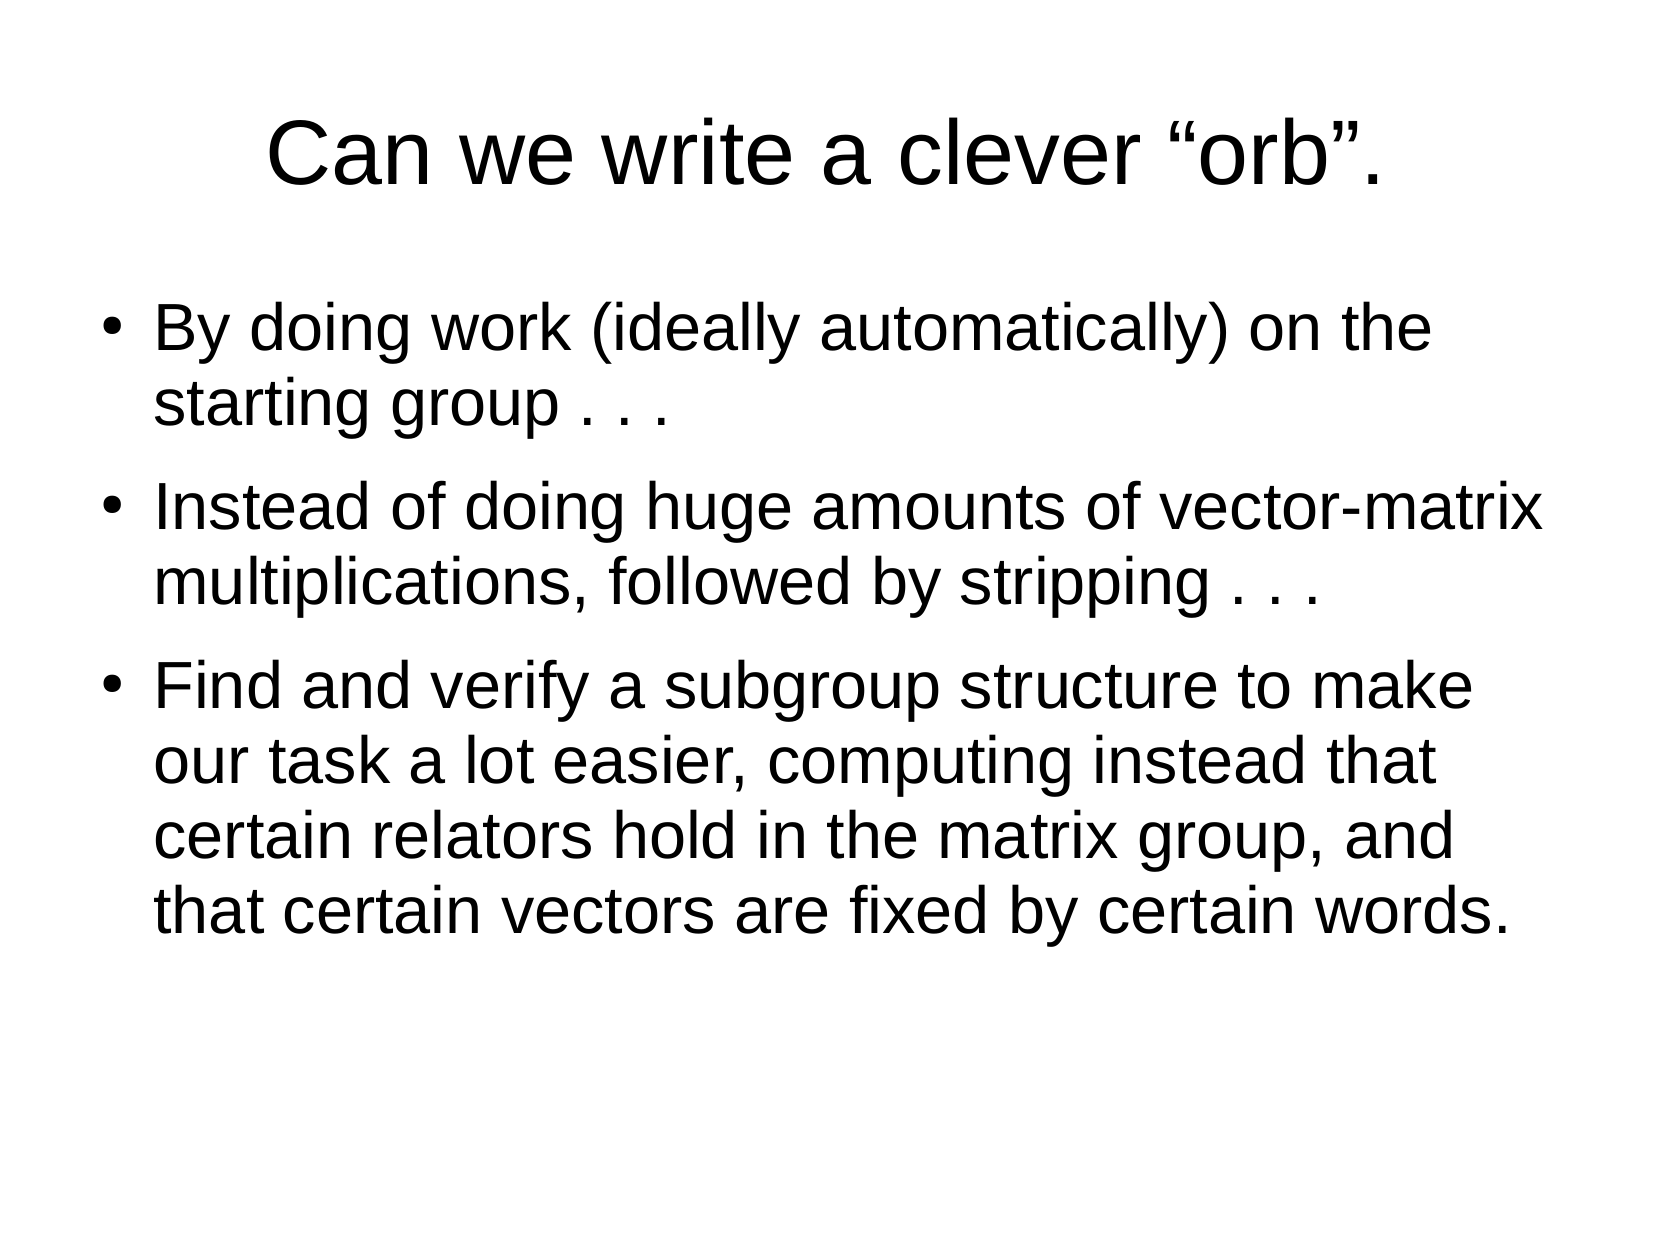

# Can we write a clever “orb”.
By doing work (ideally automatically) on the starting group . . .
Instead of doing huge amounts of vector-matrix multiplications, followed by stripping . . .
Find and verify a subgroup structure to make our task a lot easier, computing instead that certain relators hold in the matrix group, and that certain vectors are fixed by certain words.